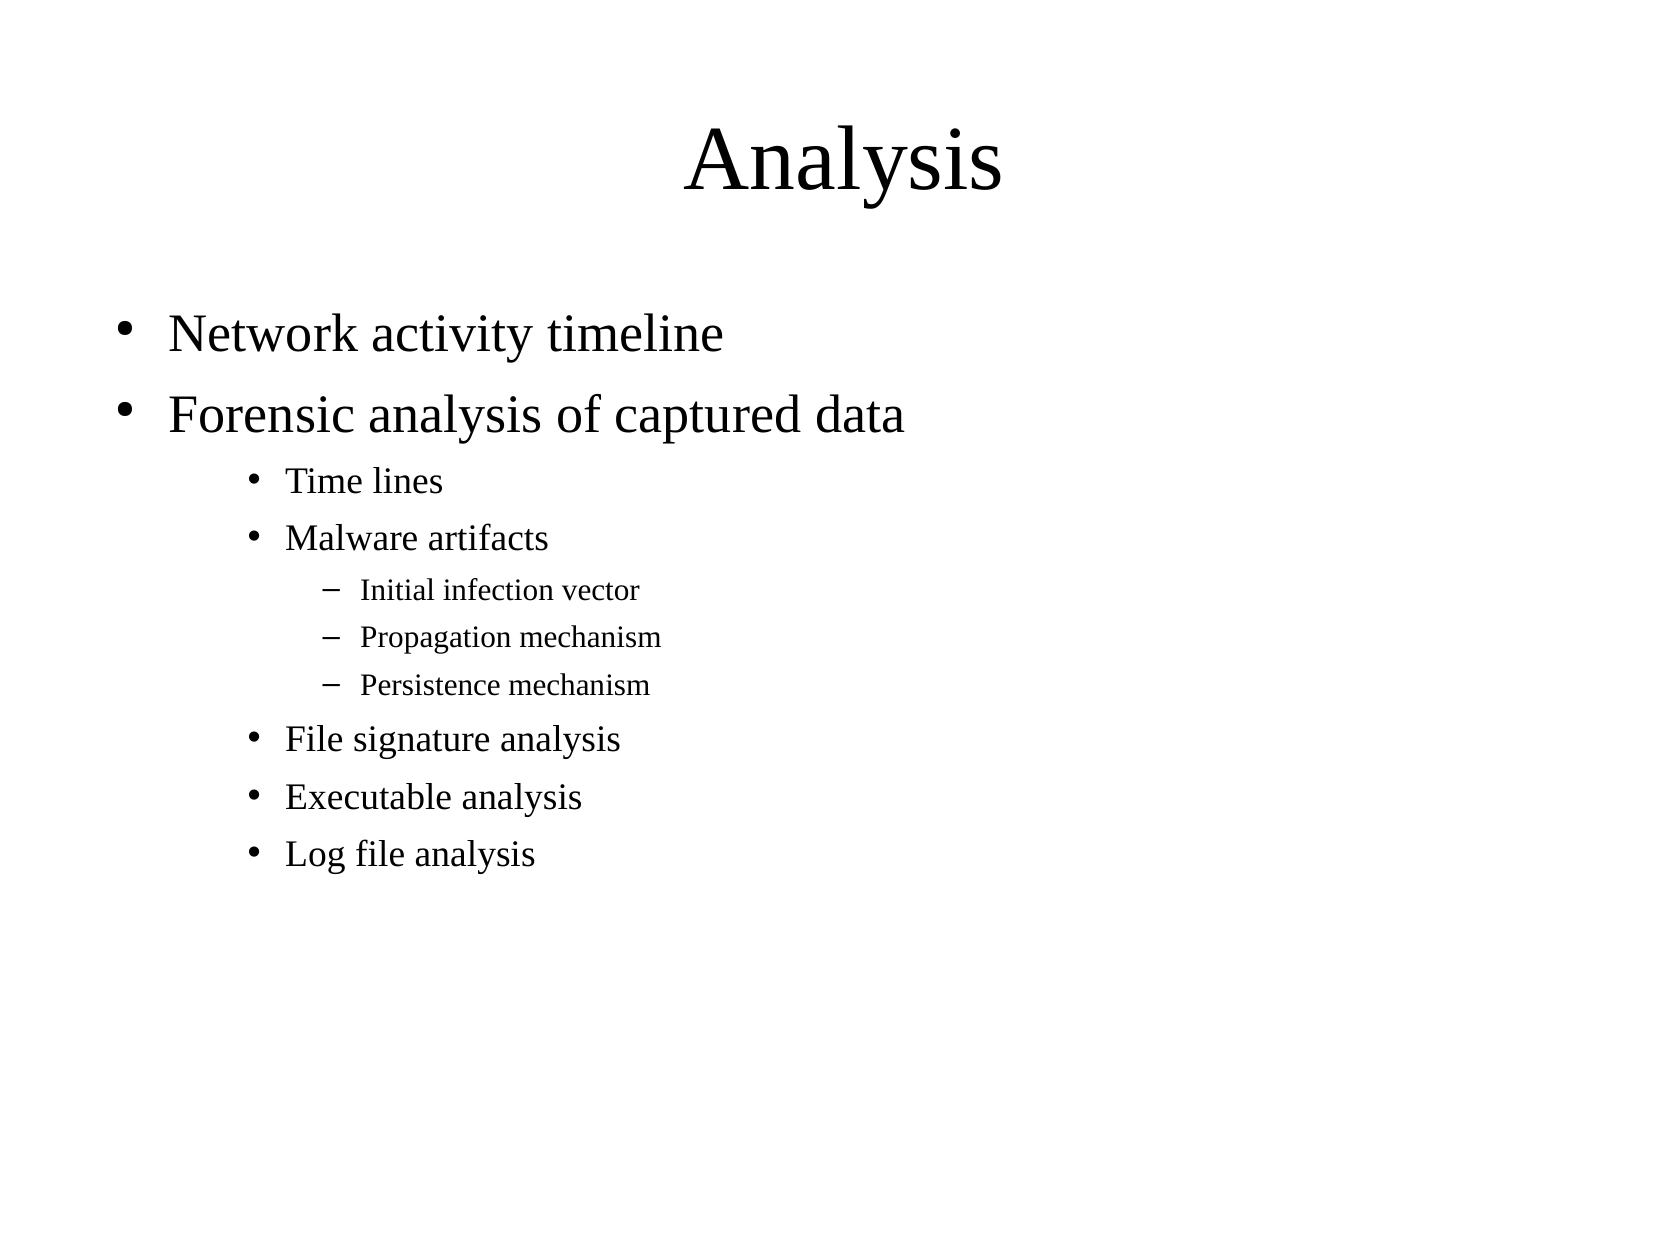

# Analysis
Network activity timeline
Forensic analysis of captured data
Time lines
Malware artifacts
Initial infection vector
Propagation mechanism
Persistence mechanism
File signature analysis
Executable analysis
Log file analysis